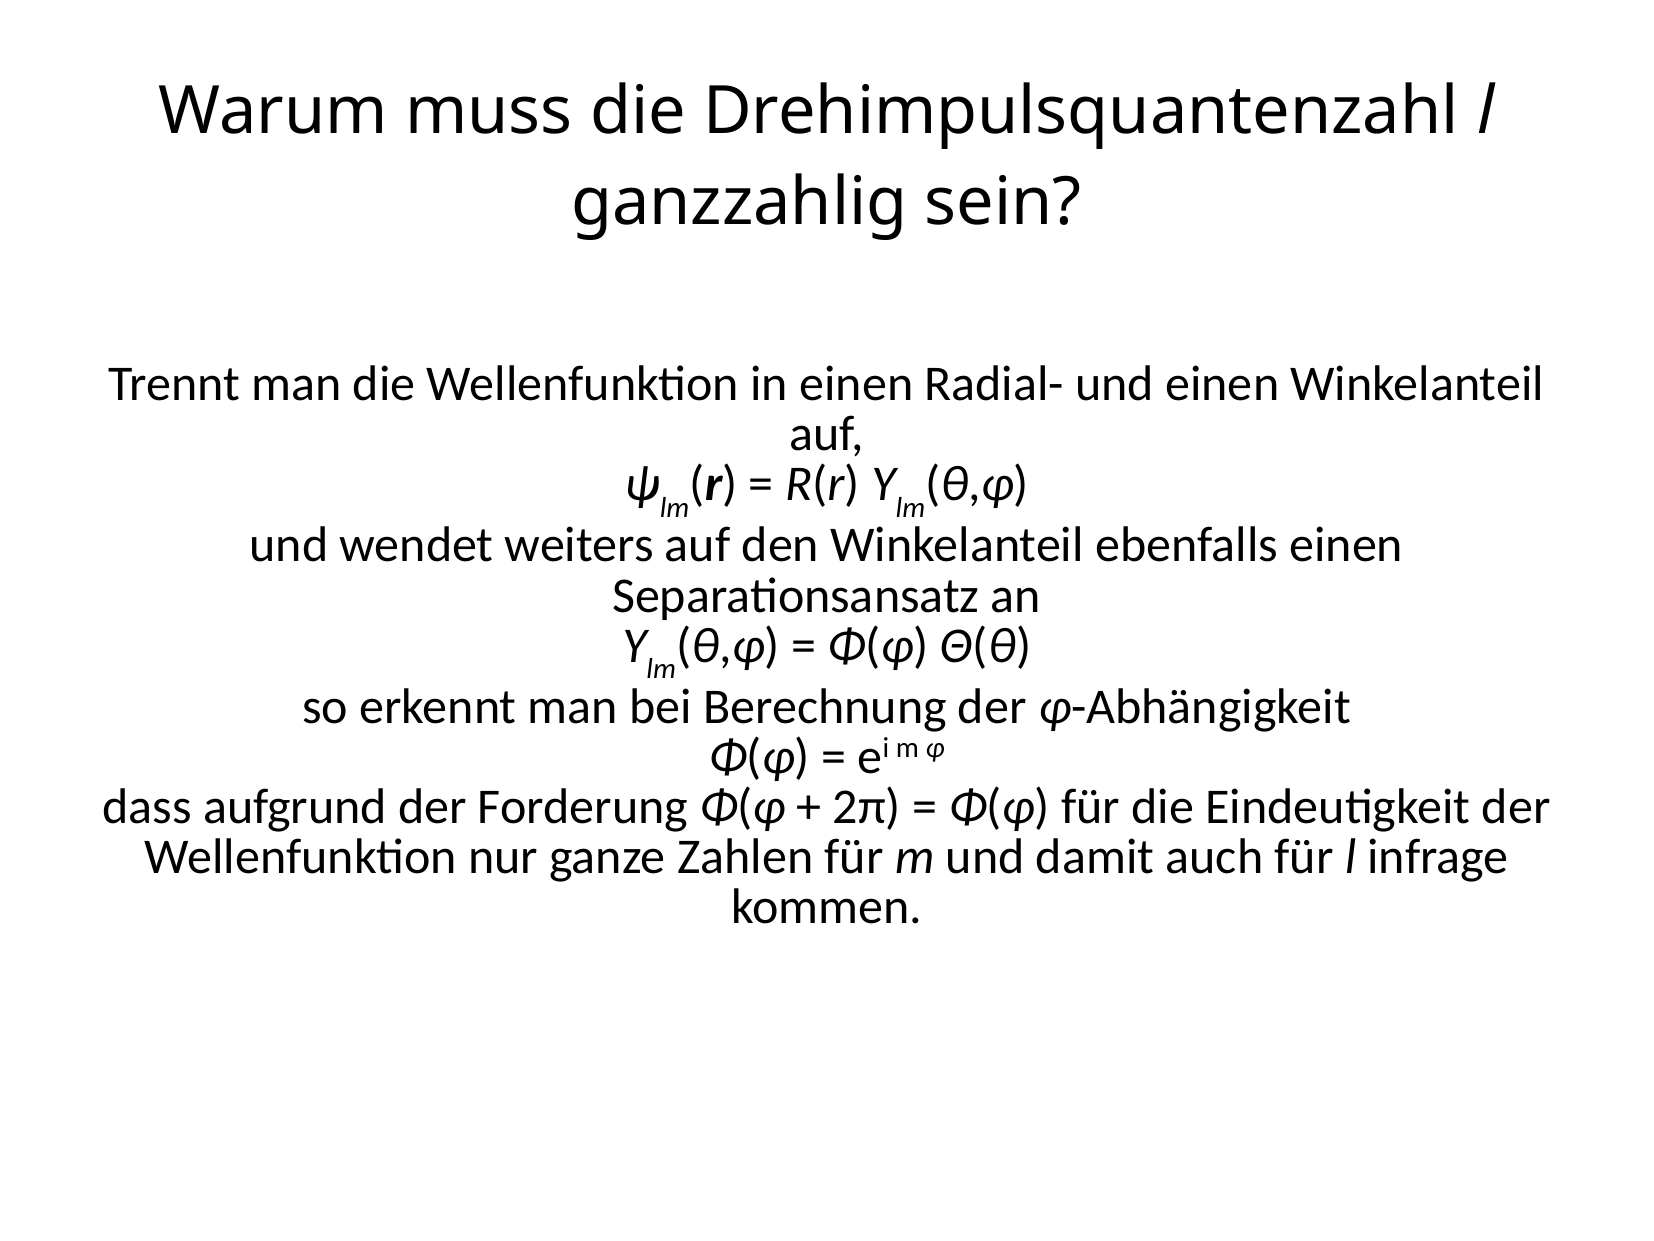

# Warum muss die Drehimpulsquantenzahl l ganzzahlig sein?
Trennt man die Wellenfunktion in einen Radial- und einen Winkelanteil auf,
ψlm(r) = R(r) Ylm(θ,φ)
und wendet weiters auf den Winkelanteil ebenfalls einen Separationsansatz an
Ylm(θ,φ) = Φ(φ) Θ(θ)
so erkennt man bei Berechnung der φ-Abhängigkeit
Φ(φ) = ei m φ
dass aufgrund der Forderung Φ(φ + 2π) = Φ(φ) für die Eindeutigkeit der Wellenfunktion nur ganze Zahlen für m und damit auch für l infrage kommen.